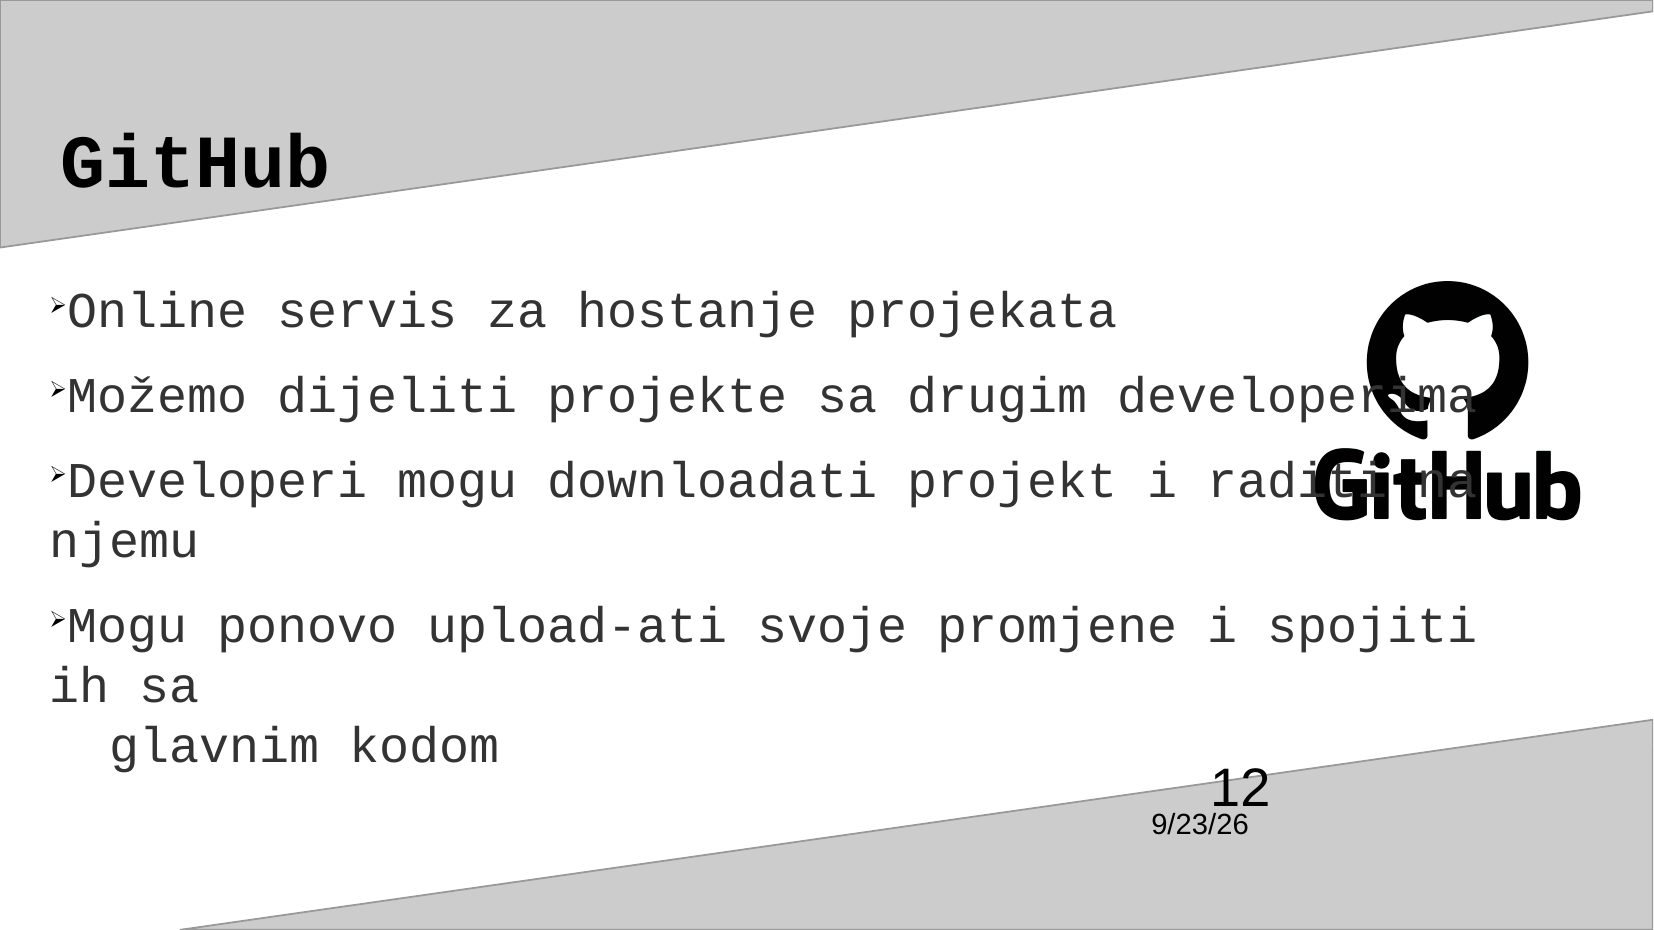

GitHub
Online servis za hostanje projekata
Možemo dijeliti projekte sa drugim developerima
Developeri mogu downloadati projekt i raditi na njemu
Mogu ponovo upload-ati svoje promjene i spojiti ih sa
 glavnim kodom
11